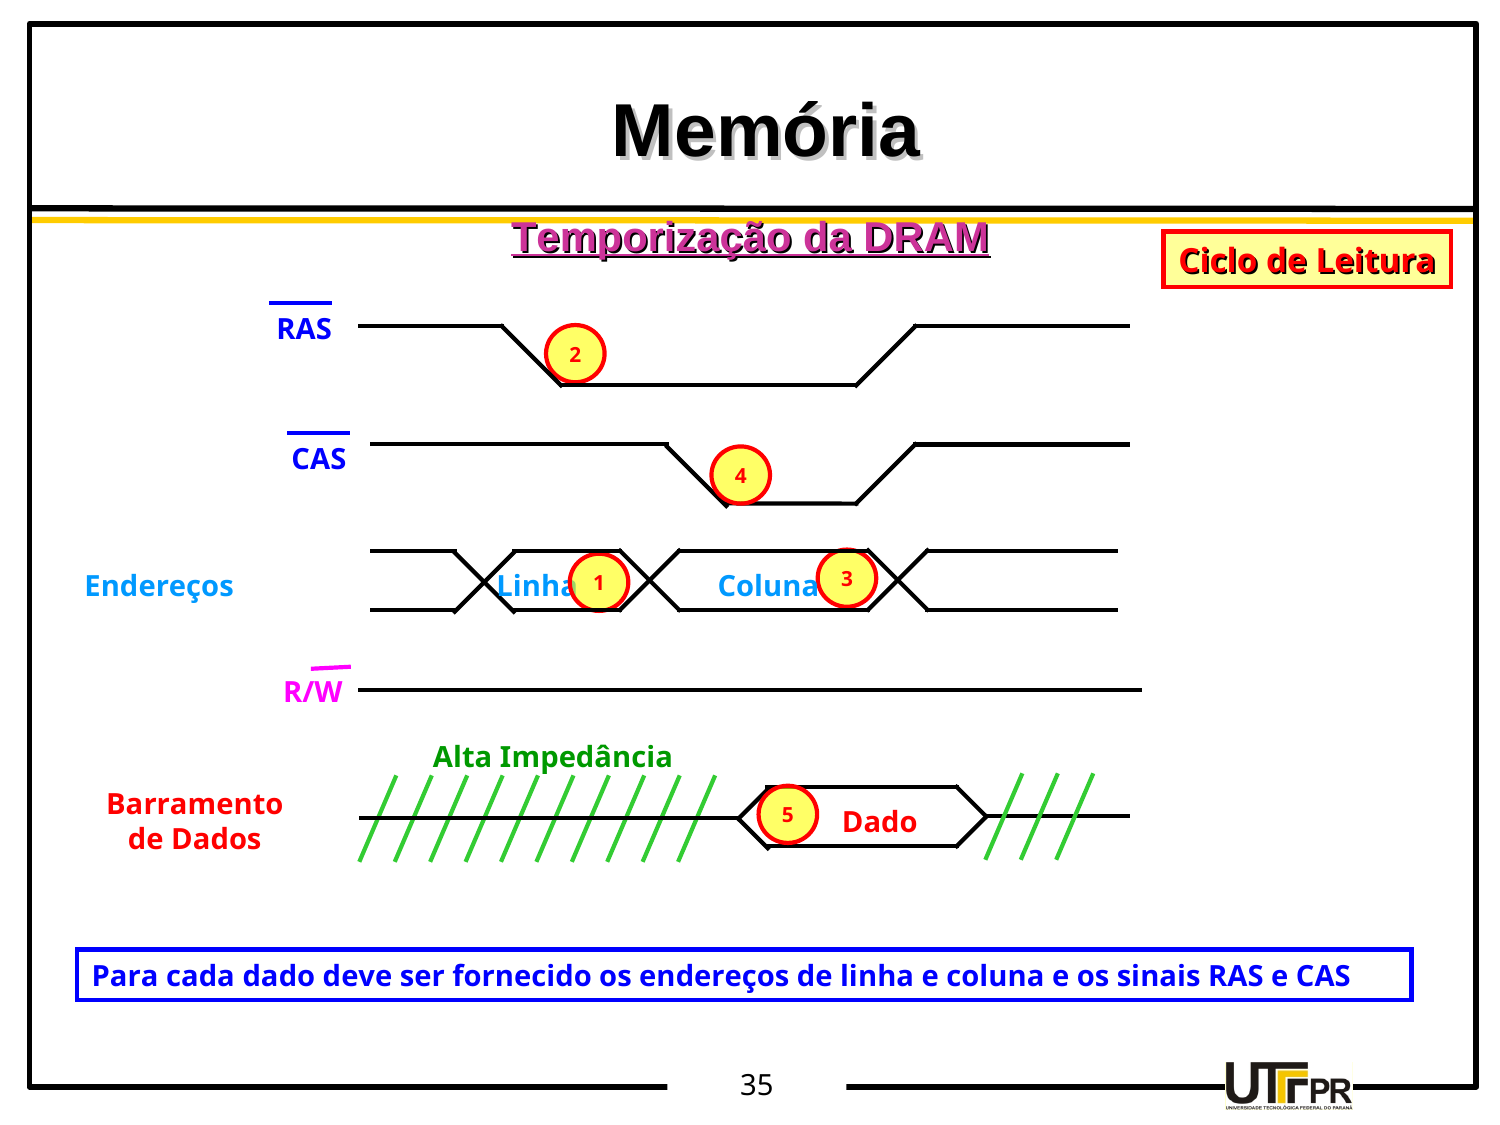

Memória
# Temporização da DRAM
Ciclo de Leitura
RAS
2
CAS
4
3
1
Endereços
Linha
Coluna
R/W
Alta Impedância
Barramento de Dados
5
Dado
Para cada dado deve ser fornecido os endereços de linha e coluna e os sinais RAS e CAS